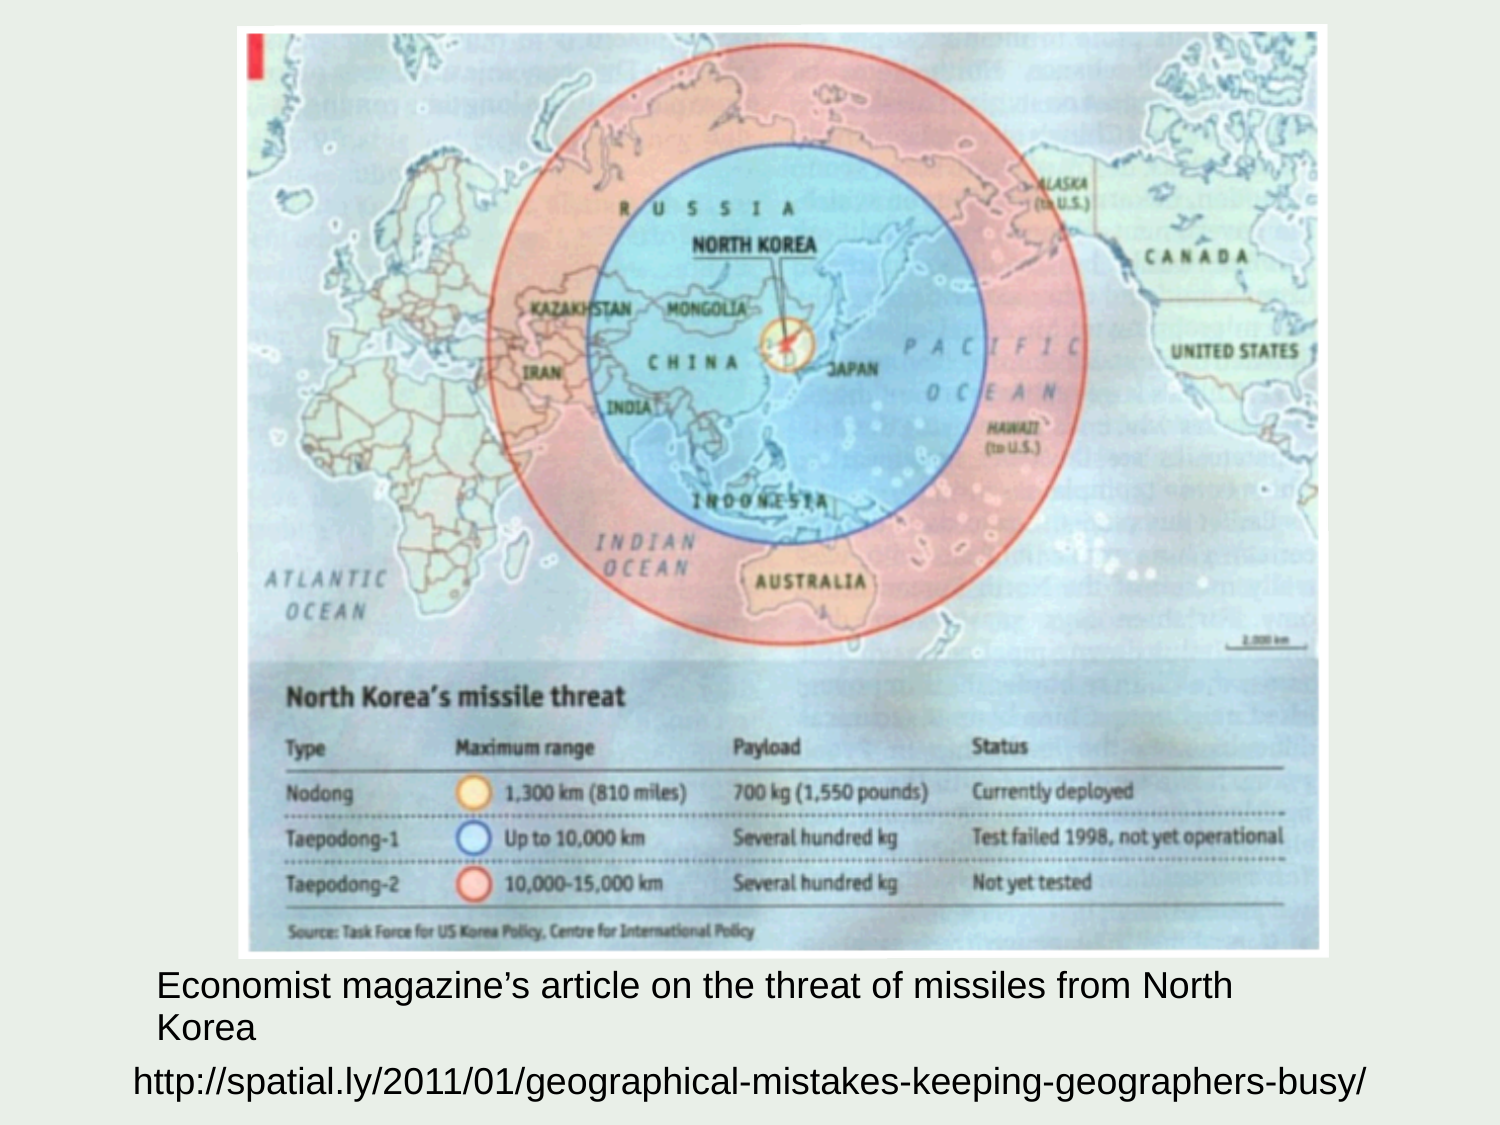

#
Economist magazine’s article on the threat of missiles from North Korea
http://spatial.ly/2011/01/geographical-mistakes-keeping-geographers-busy/